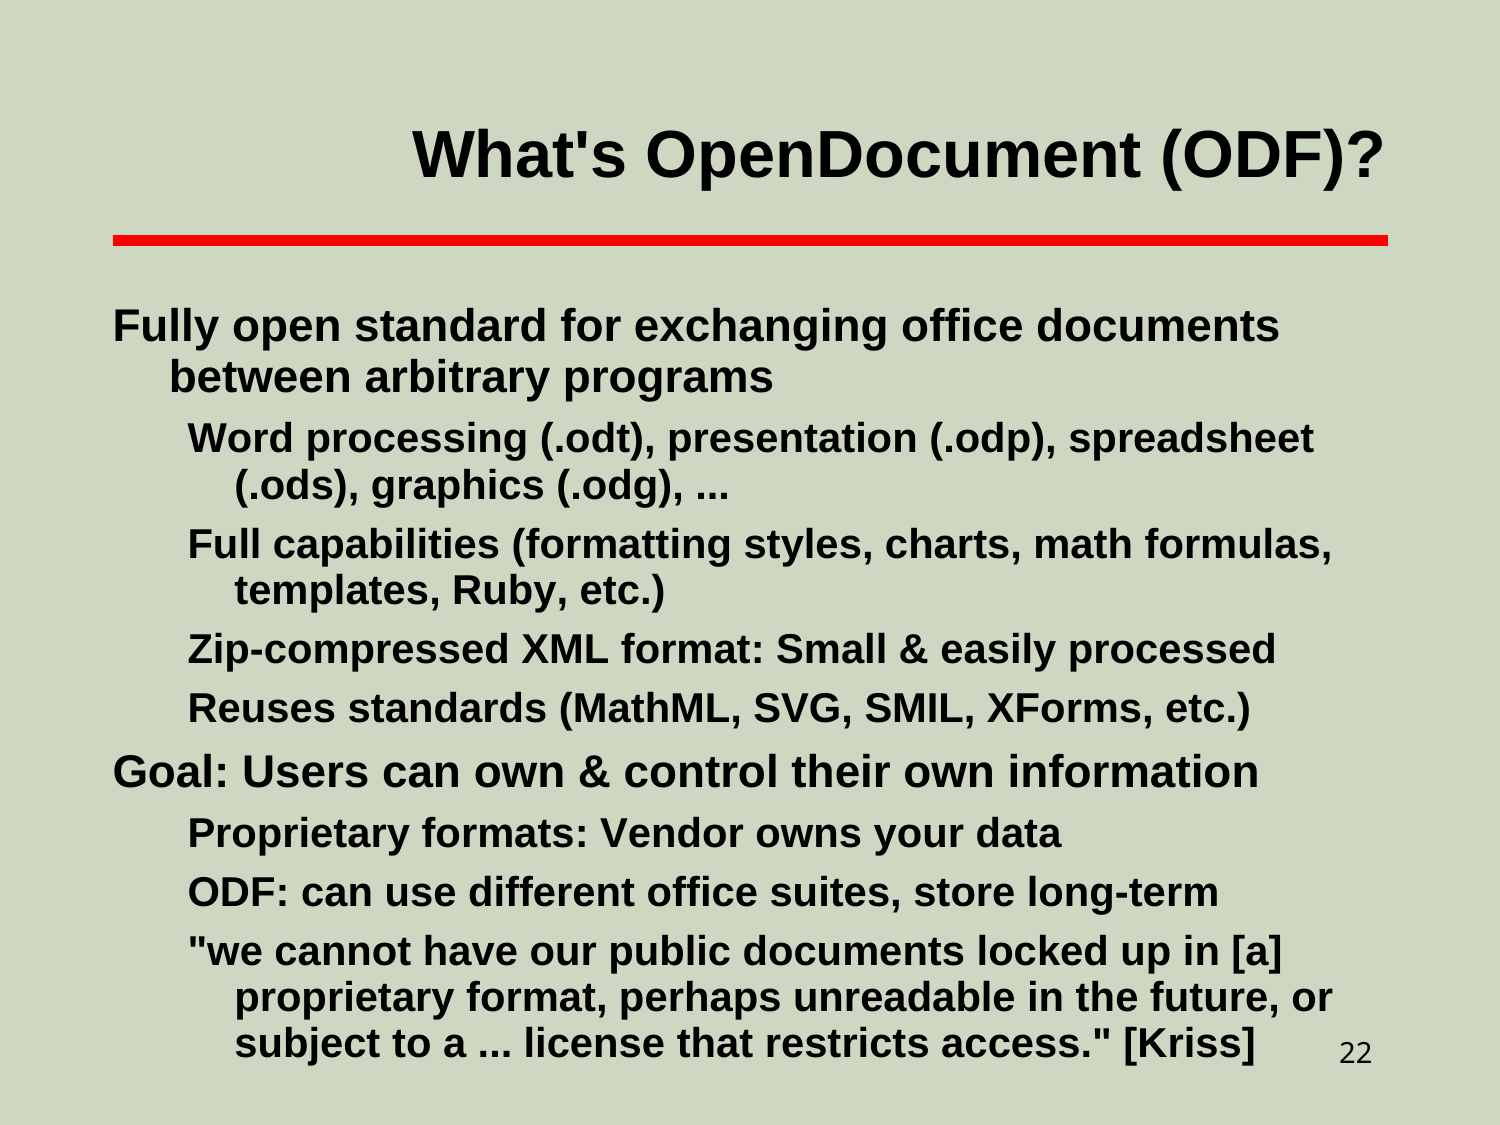

# What's OpenDocument (ODF)?
Fully open standard for exchanging office documents between arbitrary programs
Word processing (.odt), presentation (.odp), spreadsheet (.ods), graphics (.odg), ...
Full capabilities (formatting styles, charts, math formulas, templates, Ruby, etc.)
Zip-compressed XML format: Small & easily processed
Reuses standards (MathML, SVG, SMIL, XForms, etc.)
Goal: Users can own & control their own information
Proprietary formats: Vendor owns your data
ODF: can use different office suites, store long-term
"we cannot have our public documents locked up in [a] proprietary format, perhaps unreadable in the future, or subject to a ... license that restricts access." [Kriss]